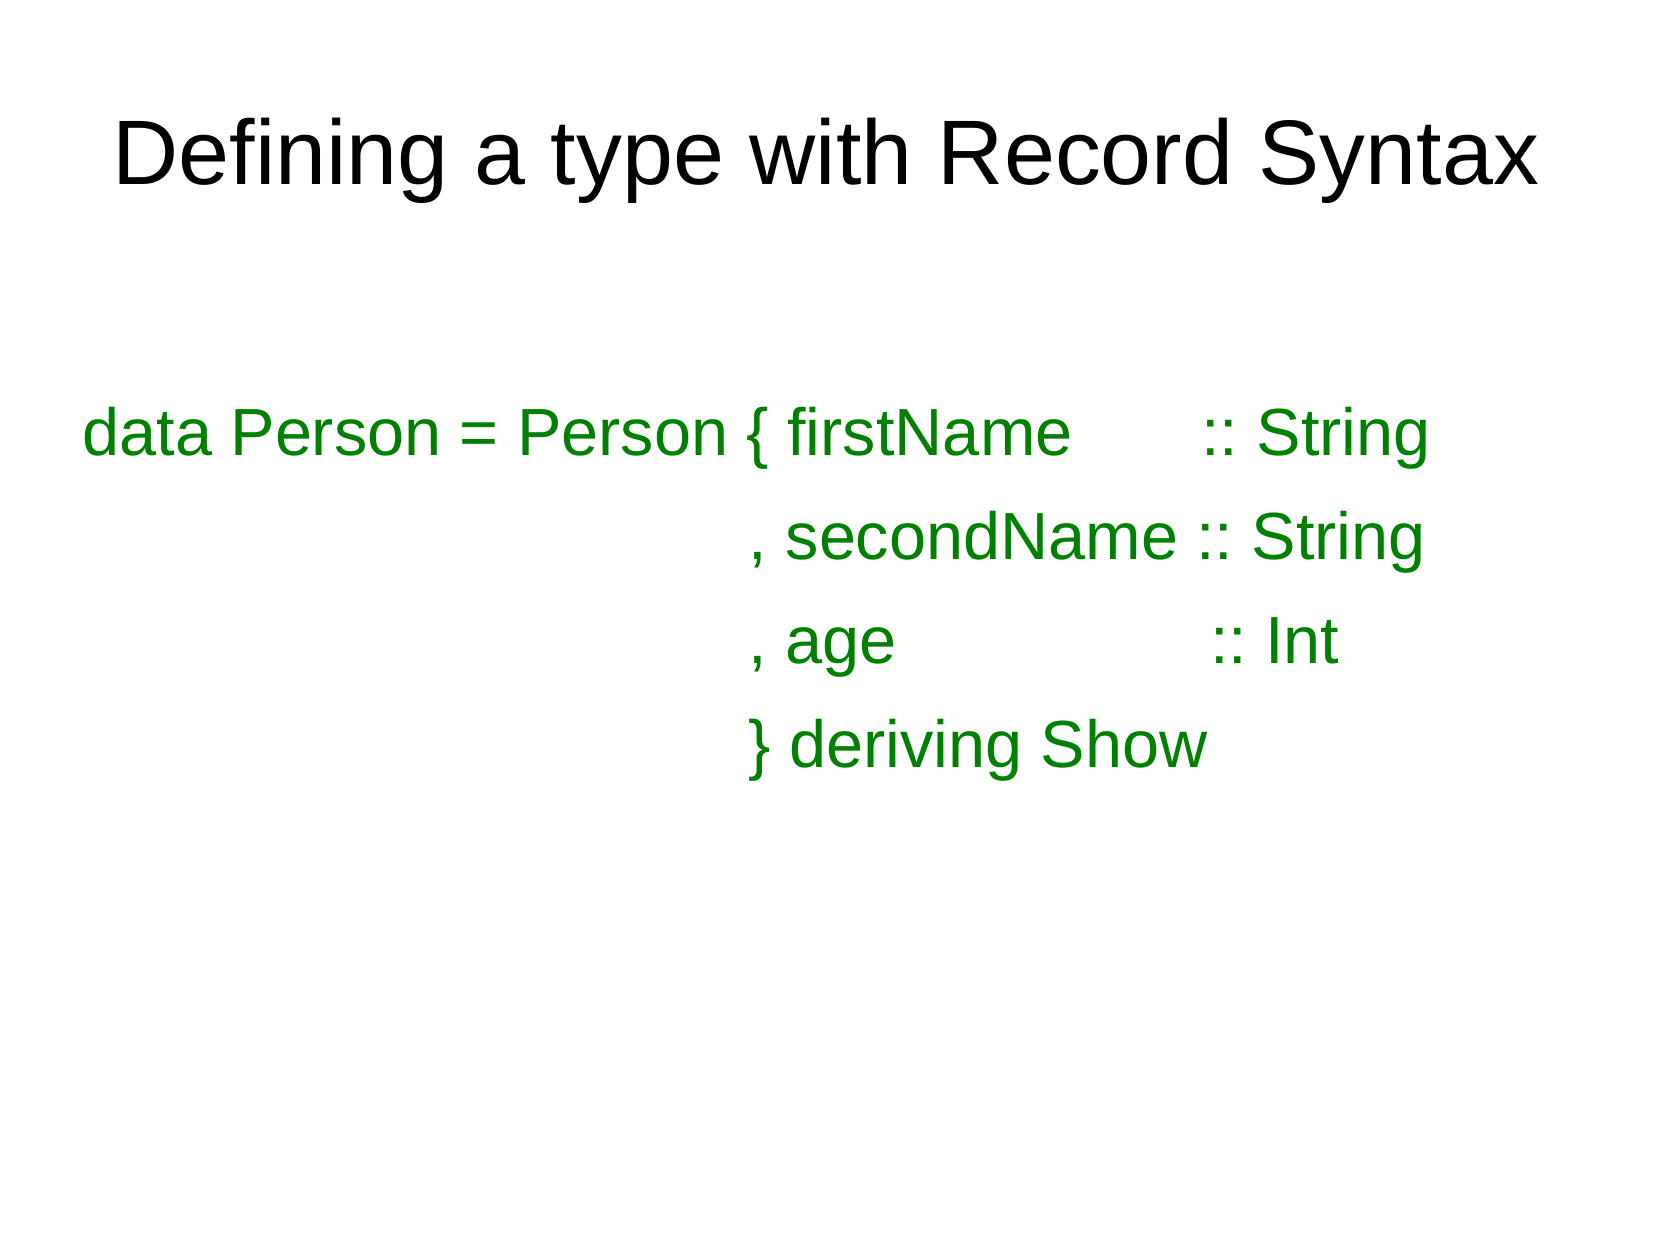

# Defining a type with Record Syntax
data Person = Person { firstName :: String
 , secondName :: String
 , age :: Int
 } deriving Show